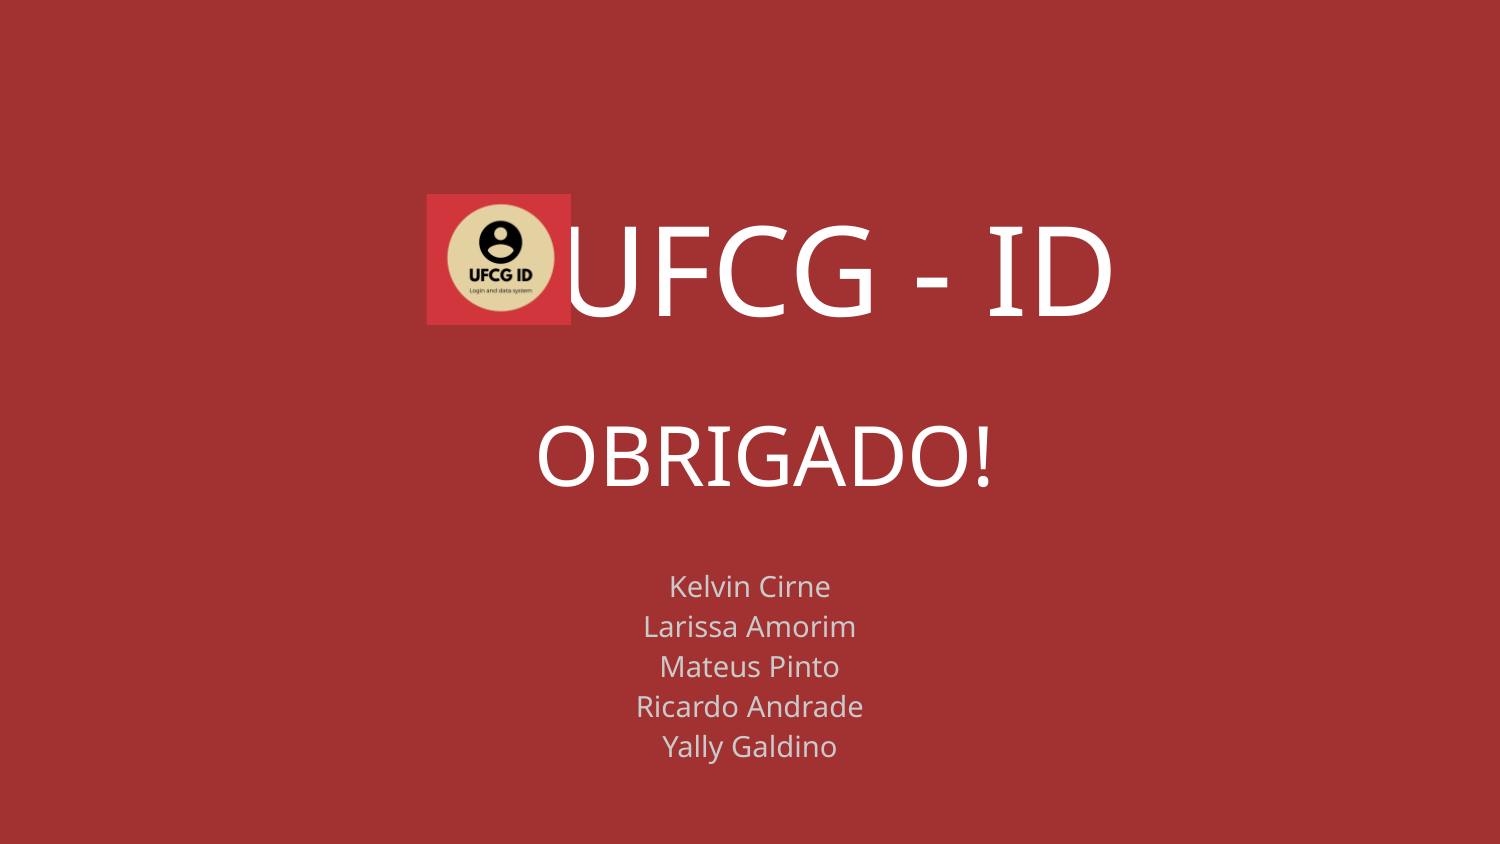

# UFCG - ID
OBRIGADO!
Kelvin Cirne
Larissa Amorim
Mateus Pinto
Ricardo Andrade
Yally Galdino